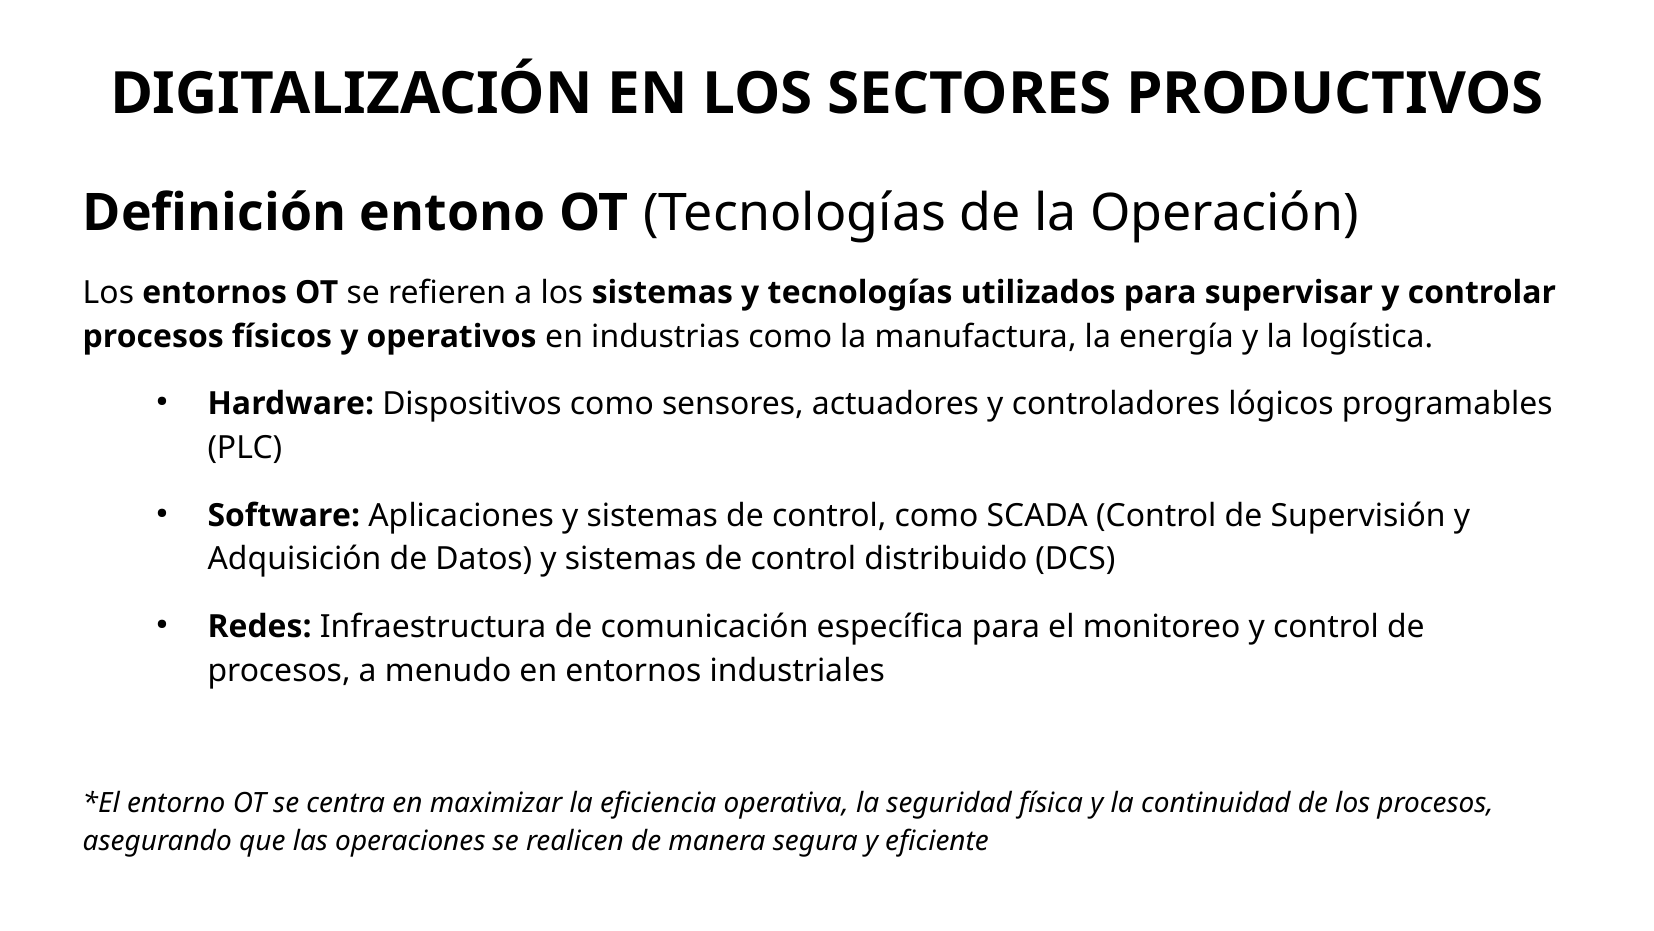

# DIGITALIZACIÓN EN LOS SECTORES PRODUCTIVOS
Definición entono OT (Tecnologías de la Operación)
Los entornos OT se refieren a los sistemas y tecnologías utilizados para supervisar y controlar procesos físicos y operativos en industrias como la manufactura, la energía y la logística.
Hardware: Dispositivos como sensores, actuadores y controladores lógicos programables (PLC)
Software: Aplicaciones y sistemas de control, como SCADA (Control de Supervisión y Adquisición de Datos) y sistemas de control distribuido (DCS)
Redes: Infraestructura de comunicación específica para el monitoreo y control de procesos, a menudo en entornos industriales
*El entorno OT se centra en maximizar la eficiencia operativa, la seguridad física y la continuidad de los procesos, asegurando que las operaciones se realicen de manera segura y eficiente